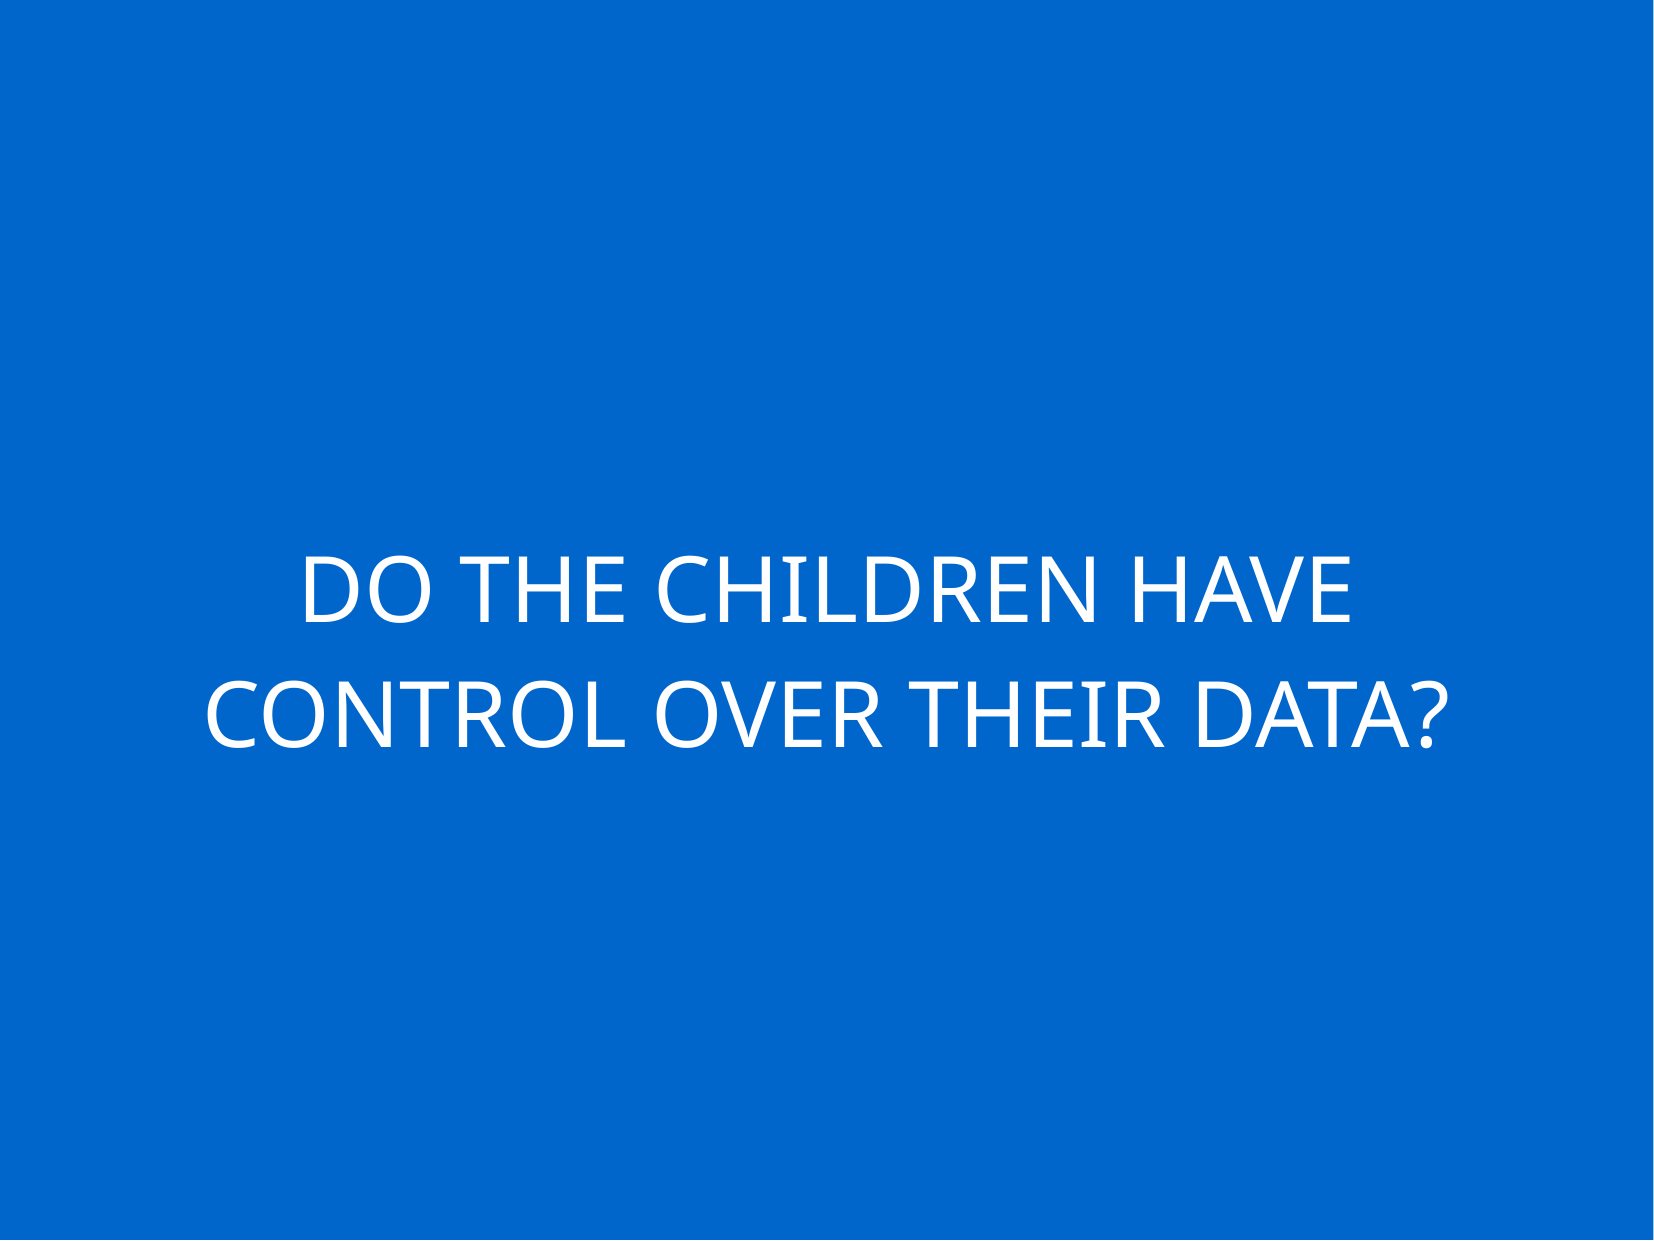

#
DO THE CHILDREN HAVE CONTROL OVER THEIR DATA?